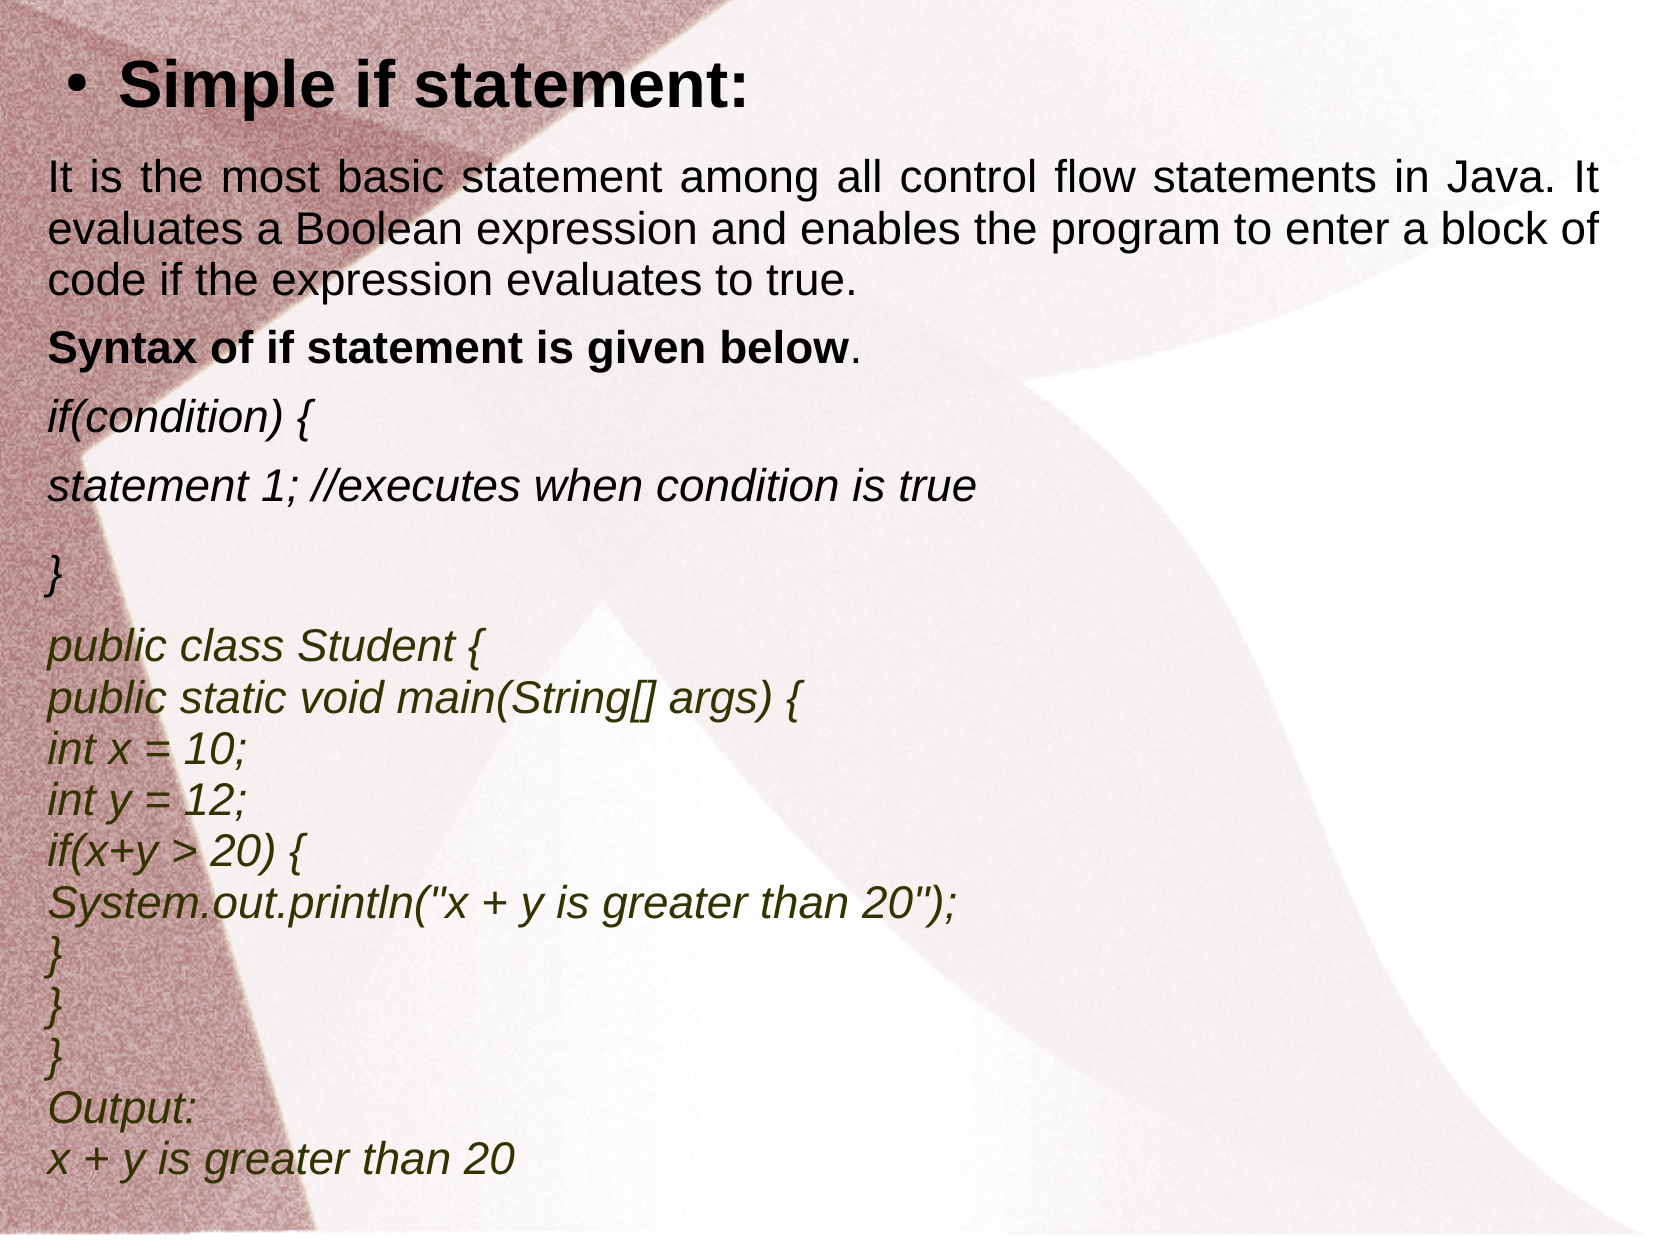

# Simple if statement:
It is the most basic statement among all control flow statements in Java. It evaluates a Boolean expression and enables the program to enter a block of code if the expression evaluates to true.
Syntax of if statement is given below.
if(condition) {
statement 1; //executes when condition is true
}
public class Student {
public static void main(String[] args) {
int x = 10;
int y = 12;
if(x+y > 20) {
System.out.println("x + y is greater than 20");
}
}
}
Output:
x + y is greater than 20